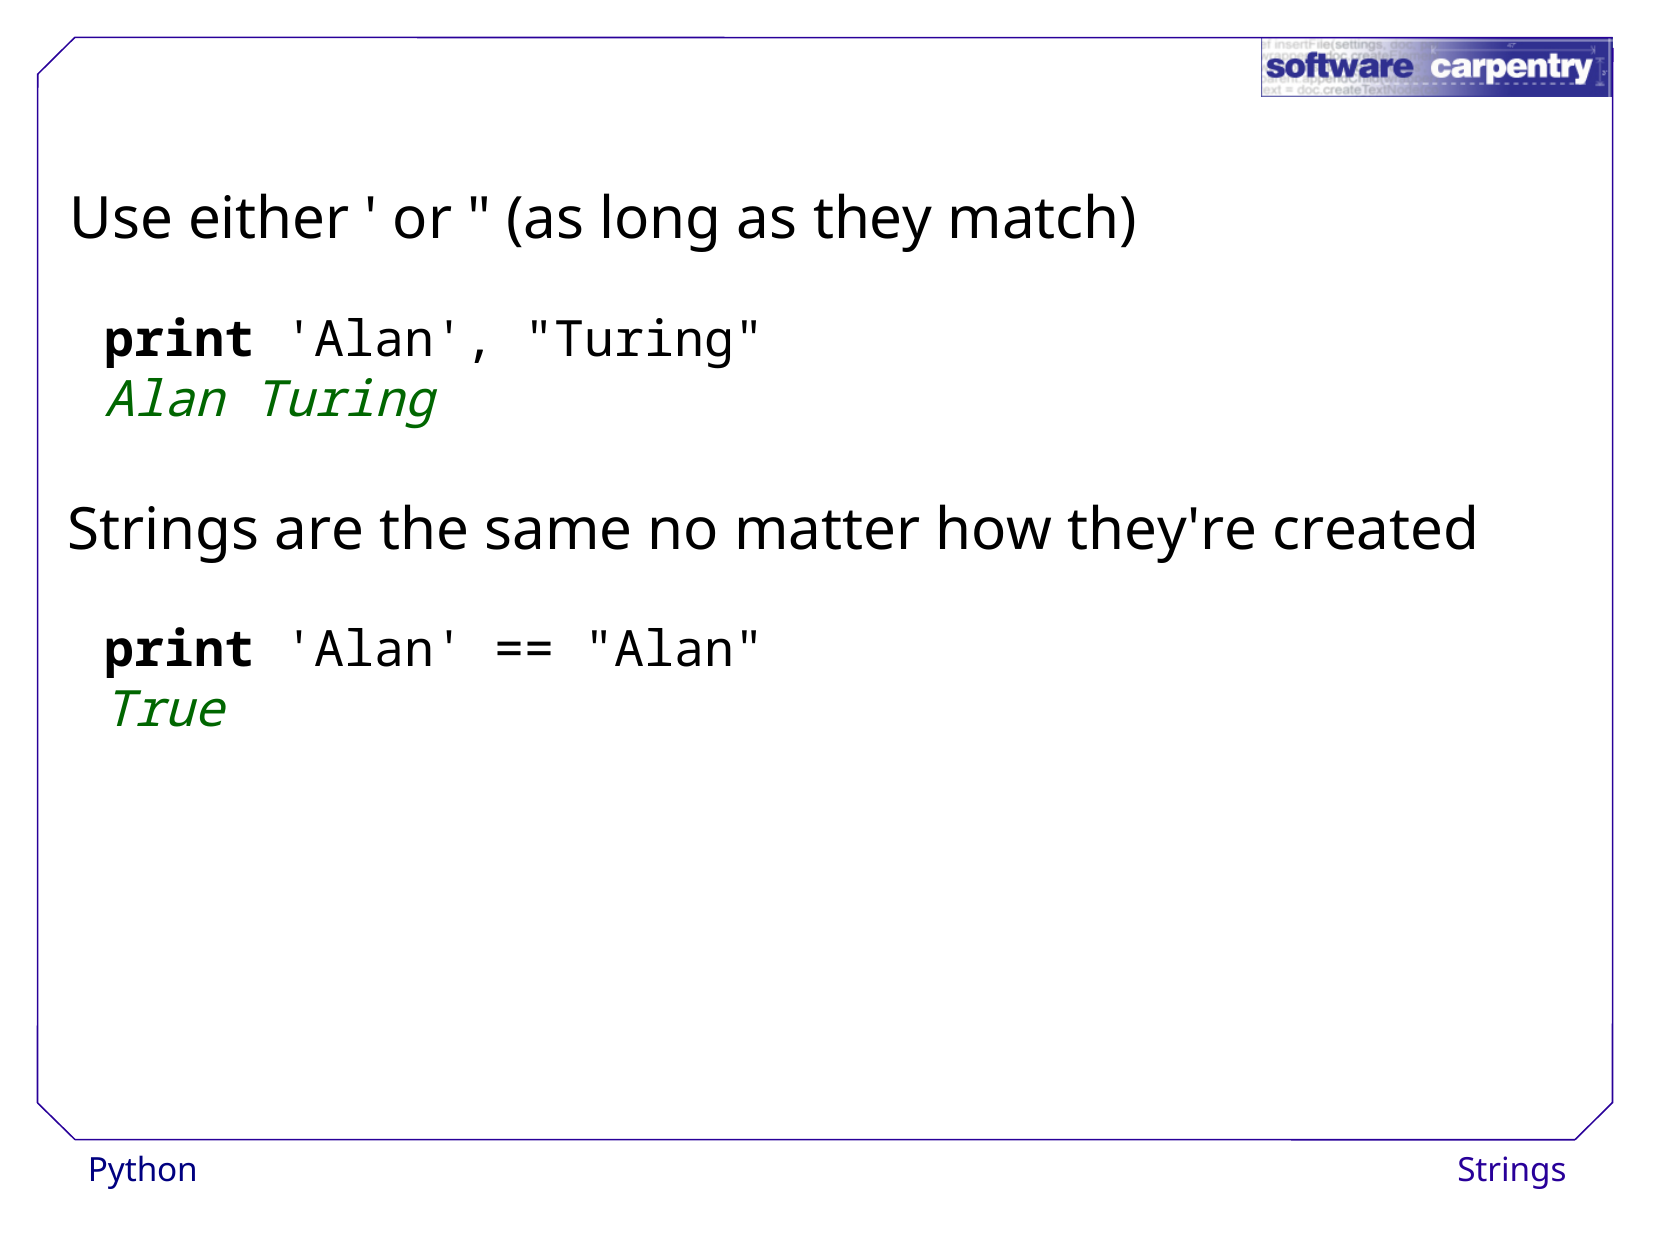

Use either ' or " (as long as they match)
print 'Alan', "Turing"
Alan Turing
Strings are the same no matter how they're created
print 'Alan' == "Alan"
True